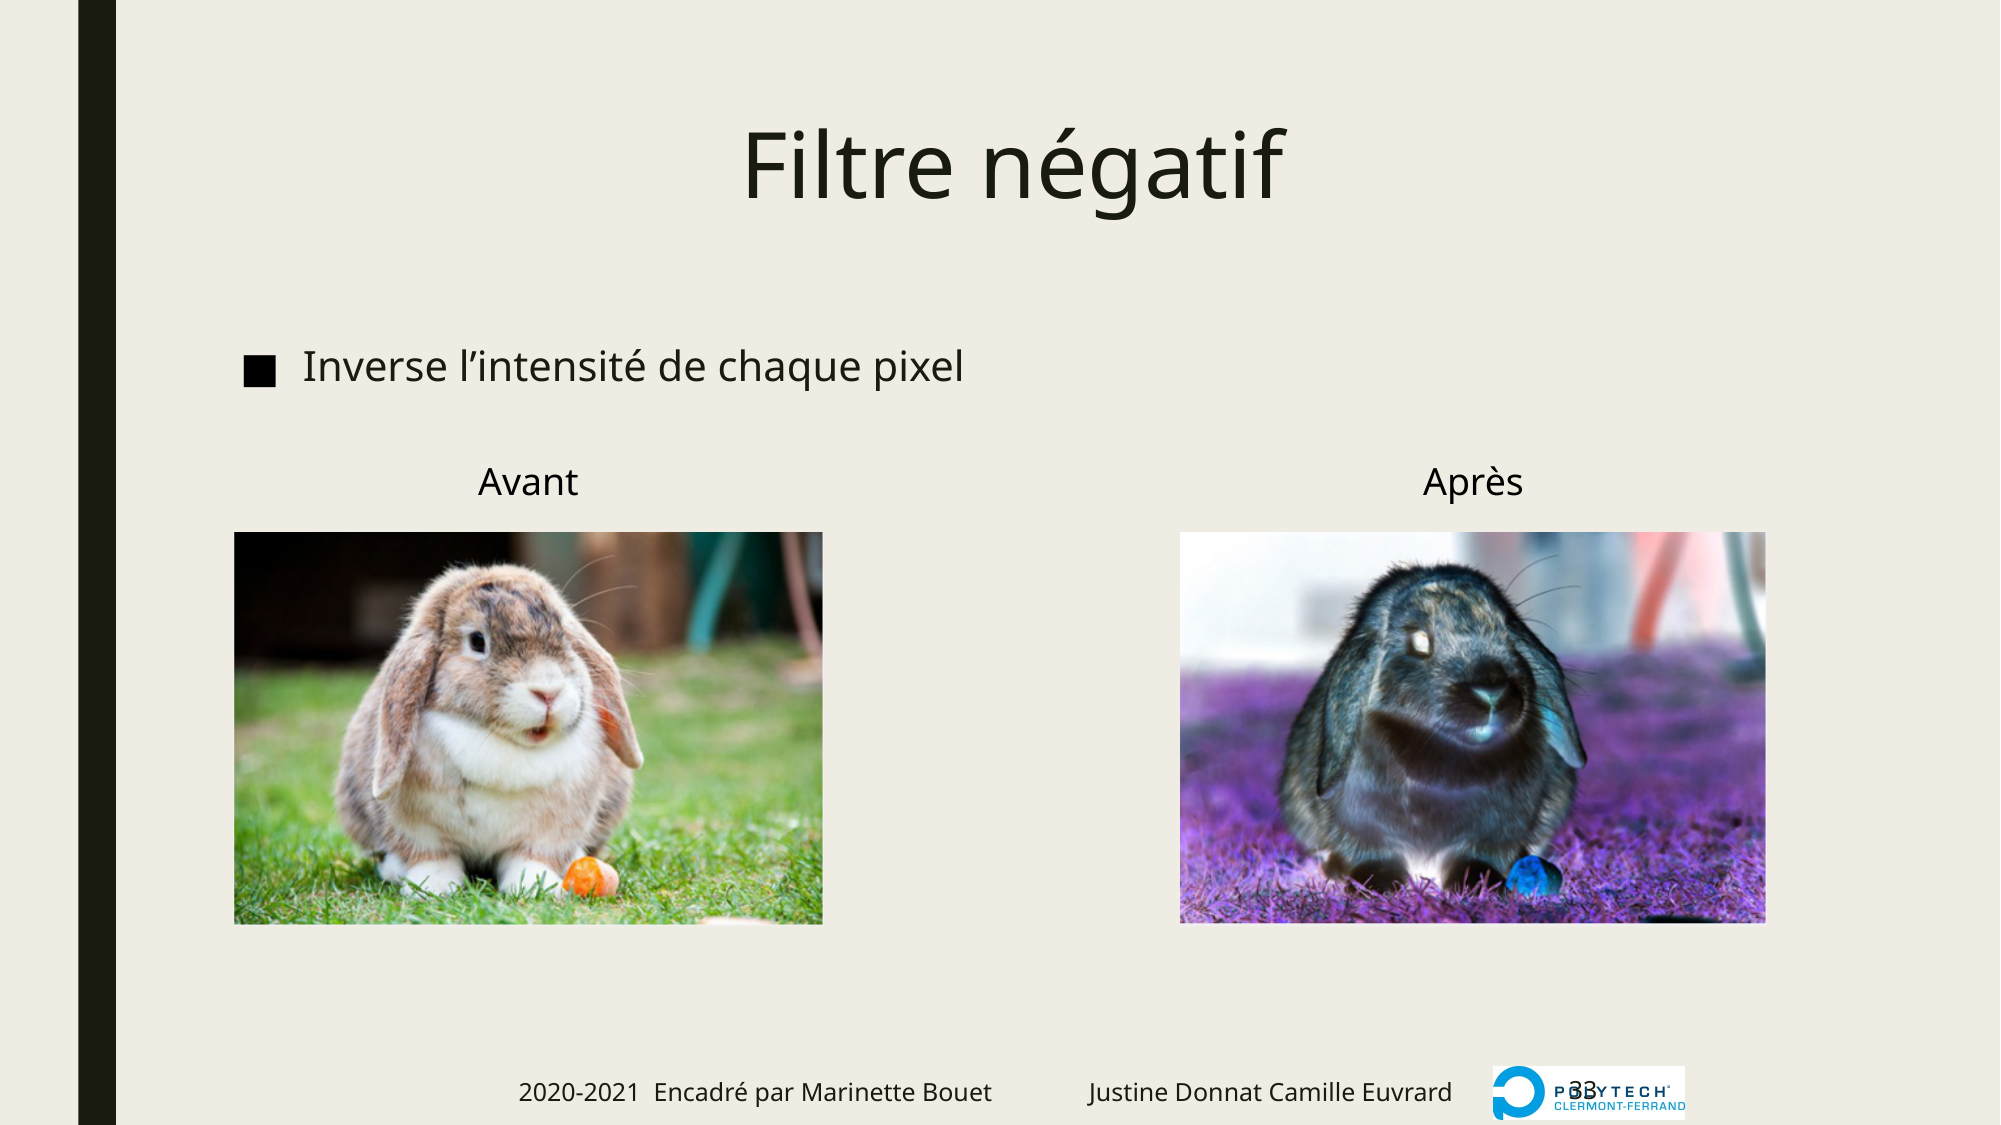

# Filtre négatif
Inverse l’intensité de chaque pixel
Avant
Après
2020-2021 Encadré par Marinette Bouet Justine Donnat Camille Euvrard